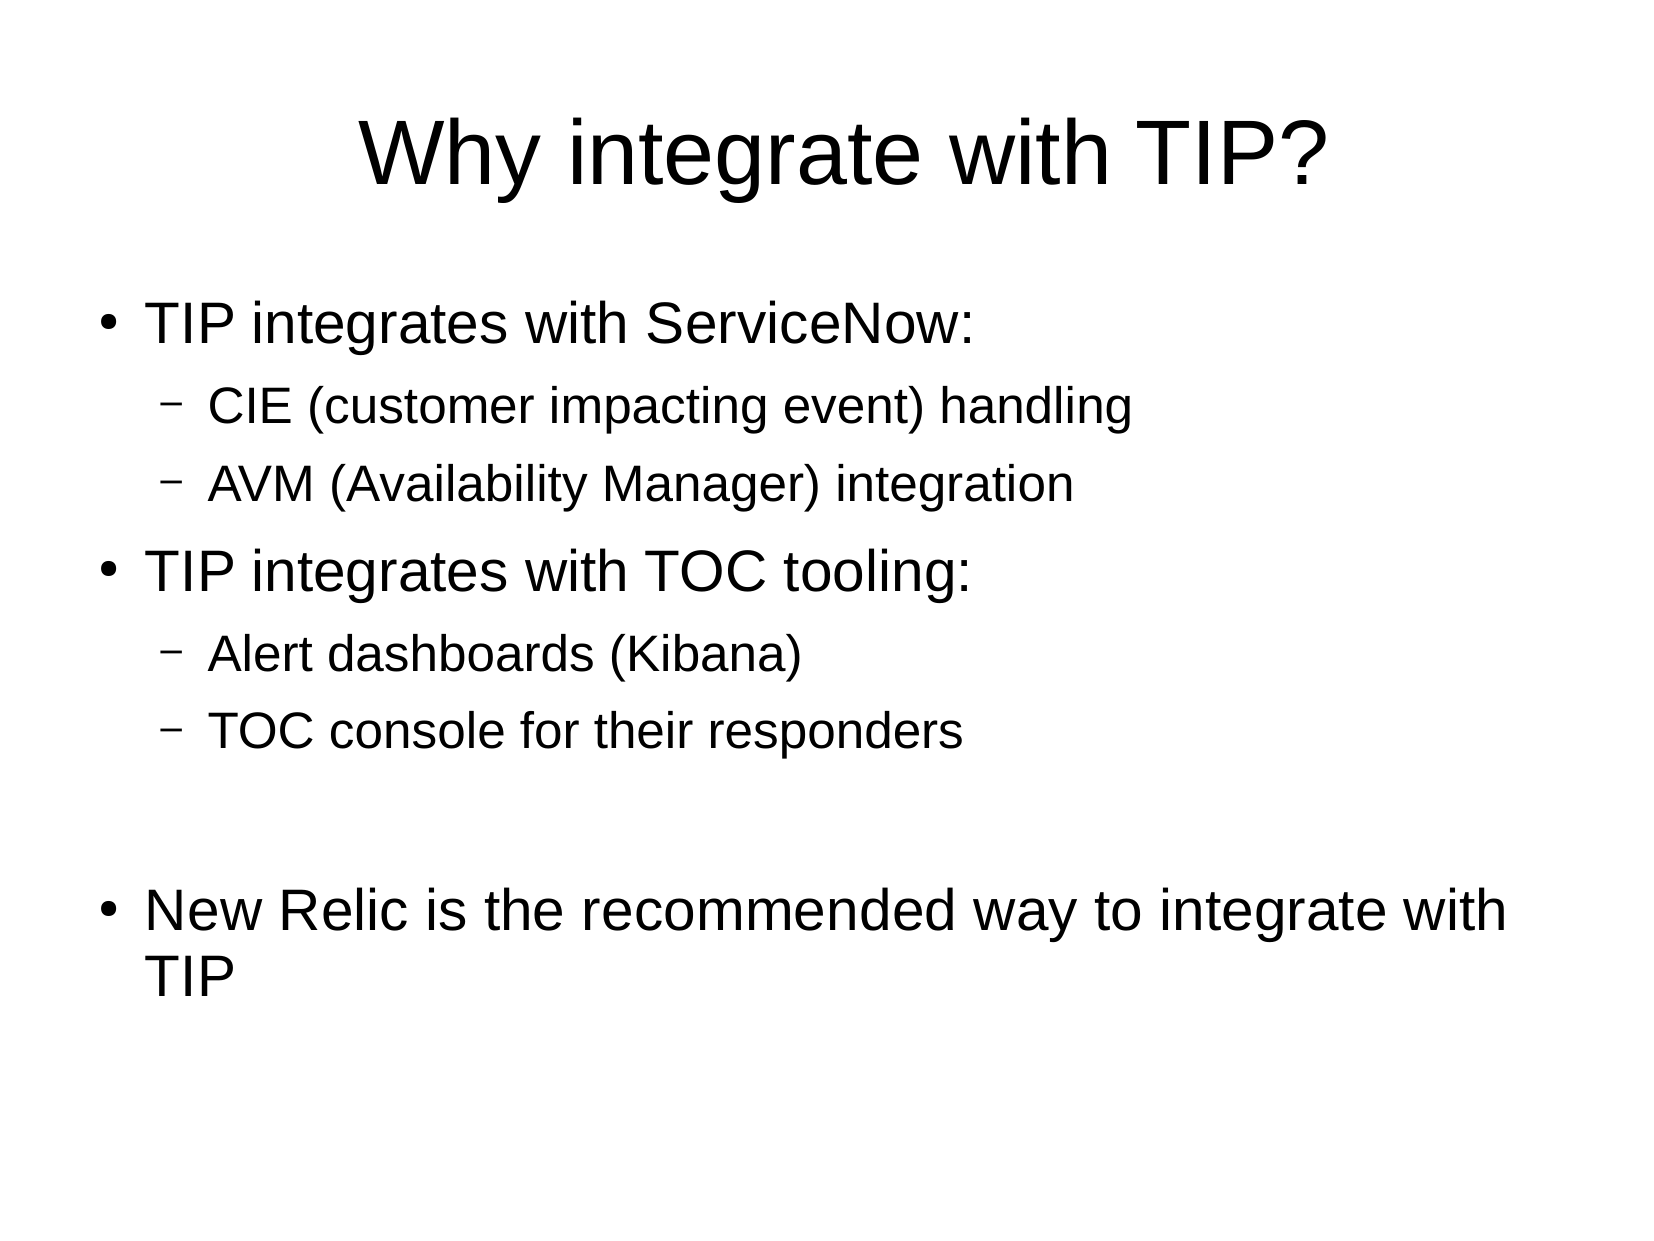

# Why integrate with TIP?
TIP integrates with ServiceNow:
CIE (customer impacting event) handling
AVM (Availability Manager) integration
TIP integrates with TOC tooling:
Alert dashboards (Kibana)
TOC console for their responders
New Relic is the recommended way to integrate with TIP